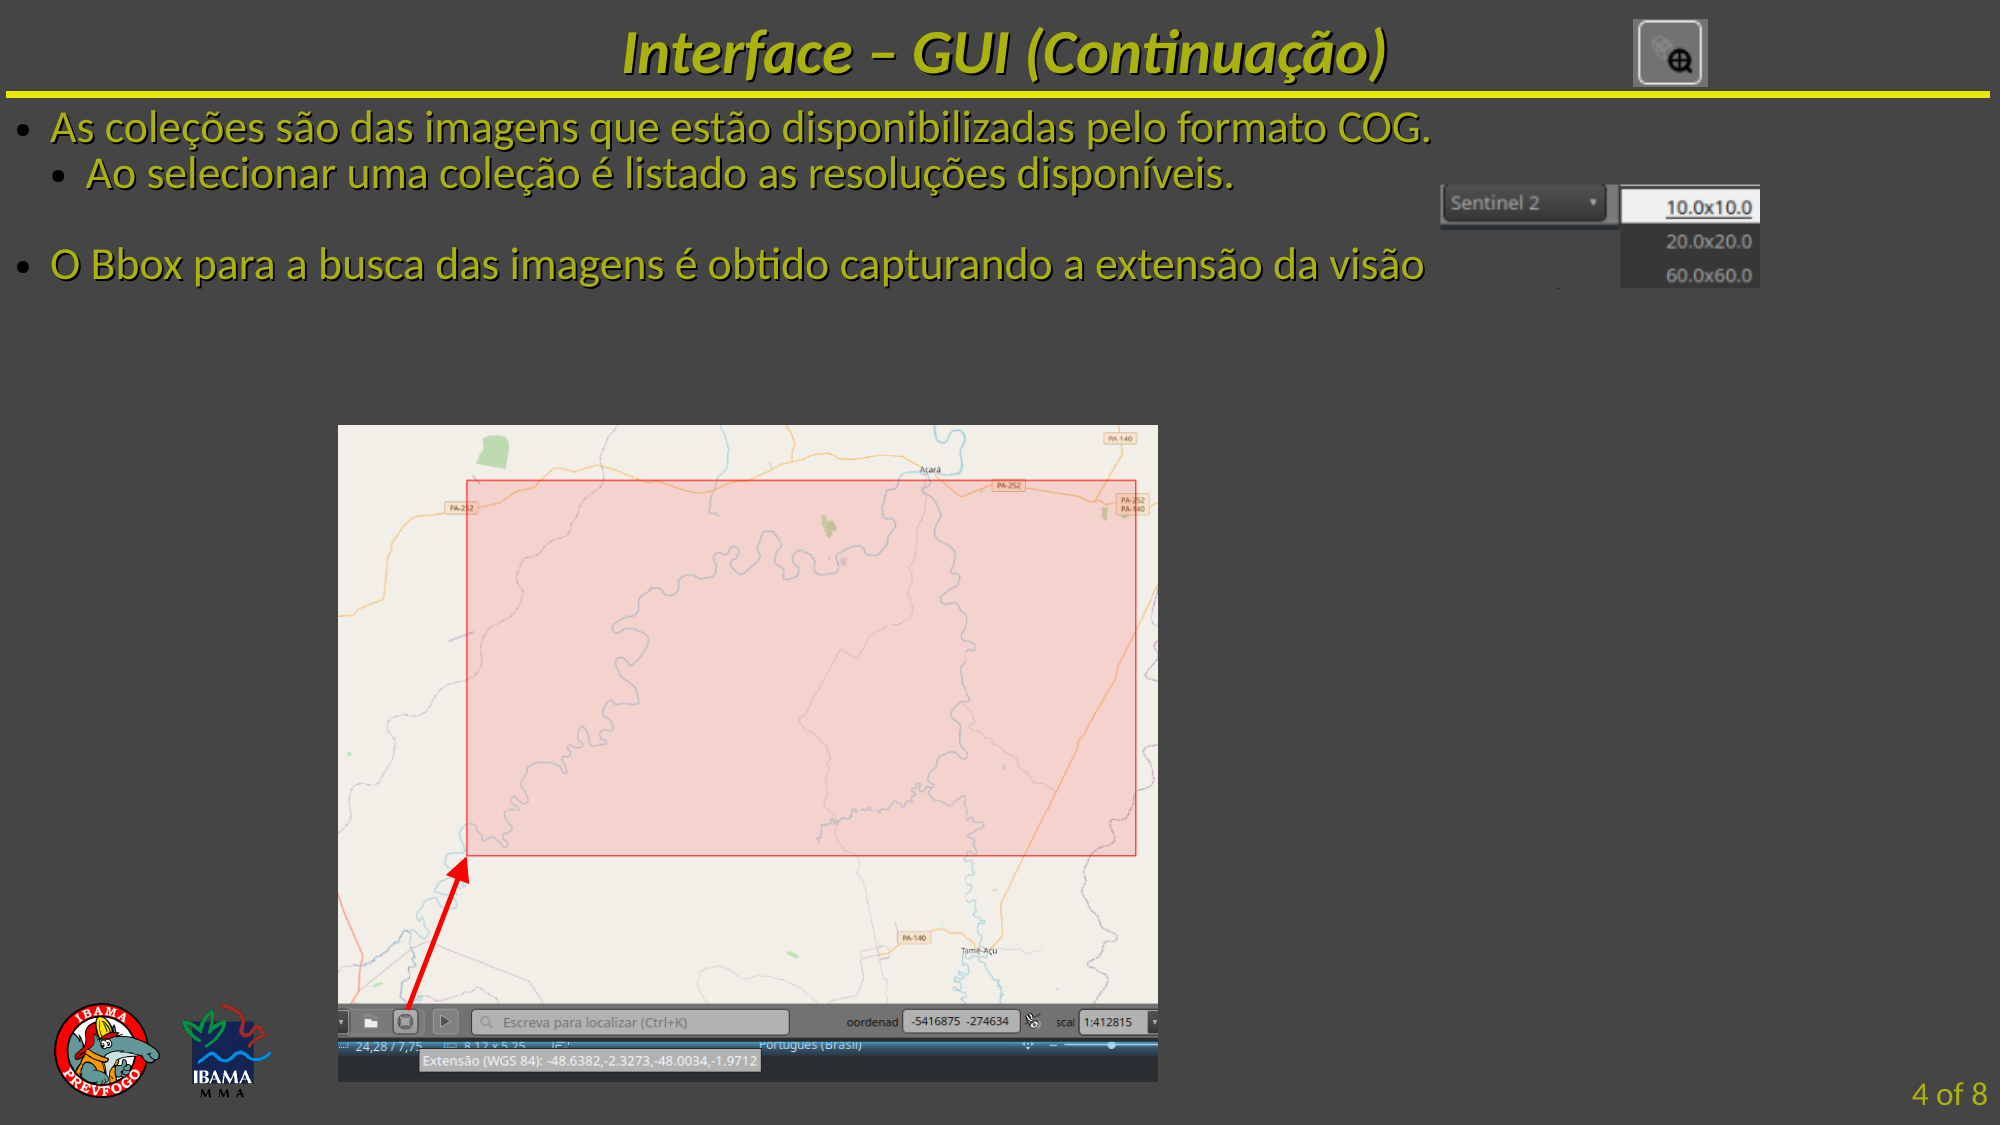

# Interface – GUI (Continuação)
As coleções são das imagens que estão disponibilizadas pelo formato COG.
Ao selecionar uma coleção é listado as resoluções disponíveis.
O Bbox para a busca das imagens é obtido capturando a extensão da visão do mapa.
 of 8